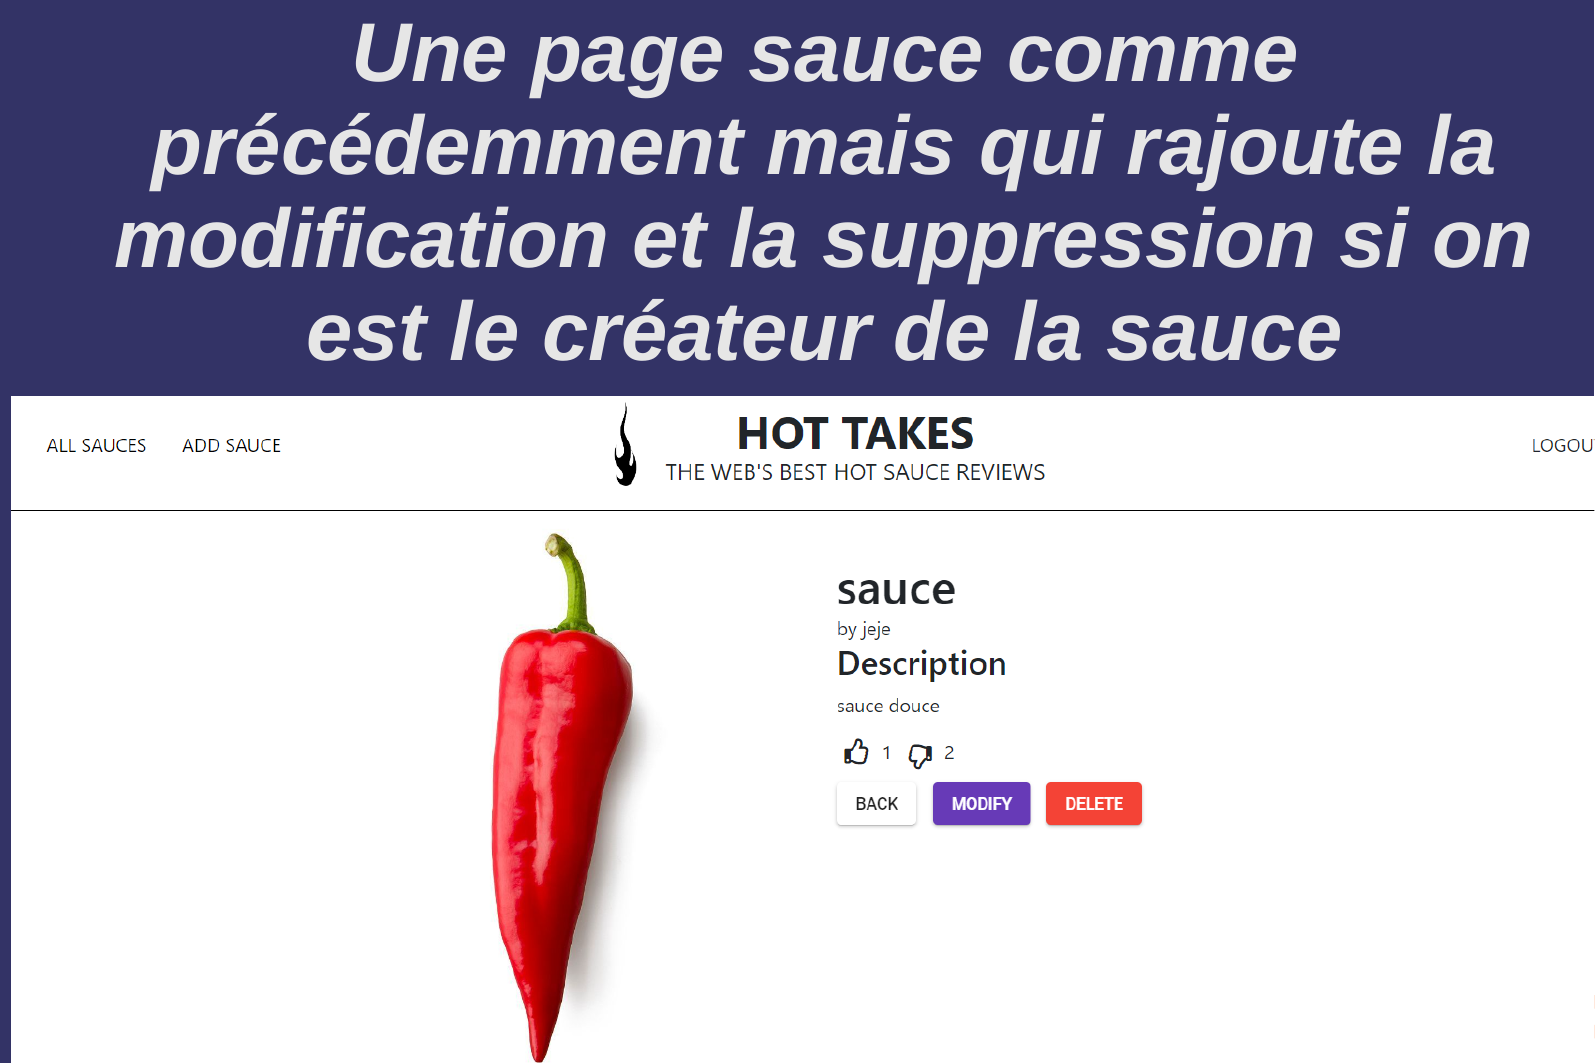

# Une page sauce comme précédemment mais qui rajoute la modification et la suppression si on est le créateur de la sauce